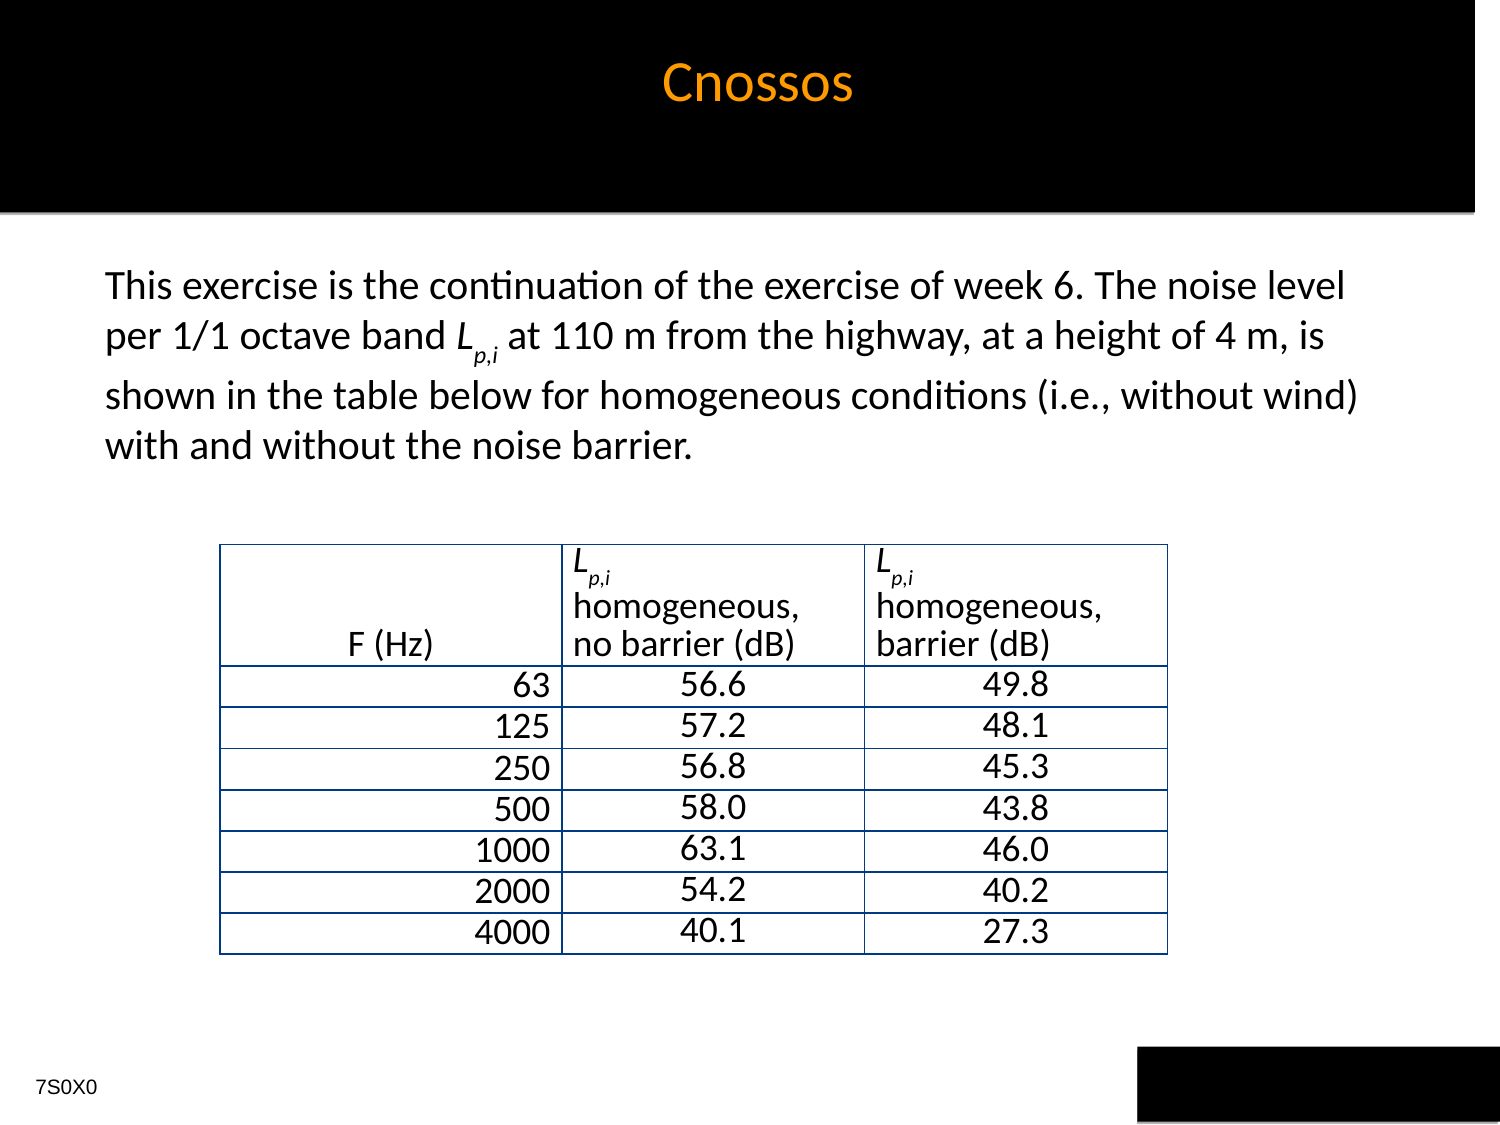

# Cnossos
This exercise is the continuation of the exercise of week 6. The noise level per 1/1 octave band Lp,i at 110 m from the highway, at a height of 4 m, is shown in the table below for homogeneous conditions (i.e., without wind) with and without the noise barrier.
| F (Hz) | Lp,i homogeneous, no barrier (dB) | Lp,i homogeneous, barrier (dB) |
| --- | --- | --- |
| 63 | 56.6 | 49.8 |
| 125 | 57.2 | 48.1 |
| 250 | 56.8 | 45.3 |
| 500 | 58.0 | 43.8 |
| 1000 | 63.1 | 46.0 |
| 2000 | 54.2 | 40.2 |
| 4000 | 40.1 | 27.3 |
7S0X0
2017/02/09
PAGE